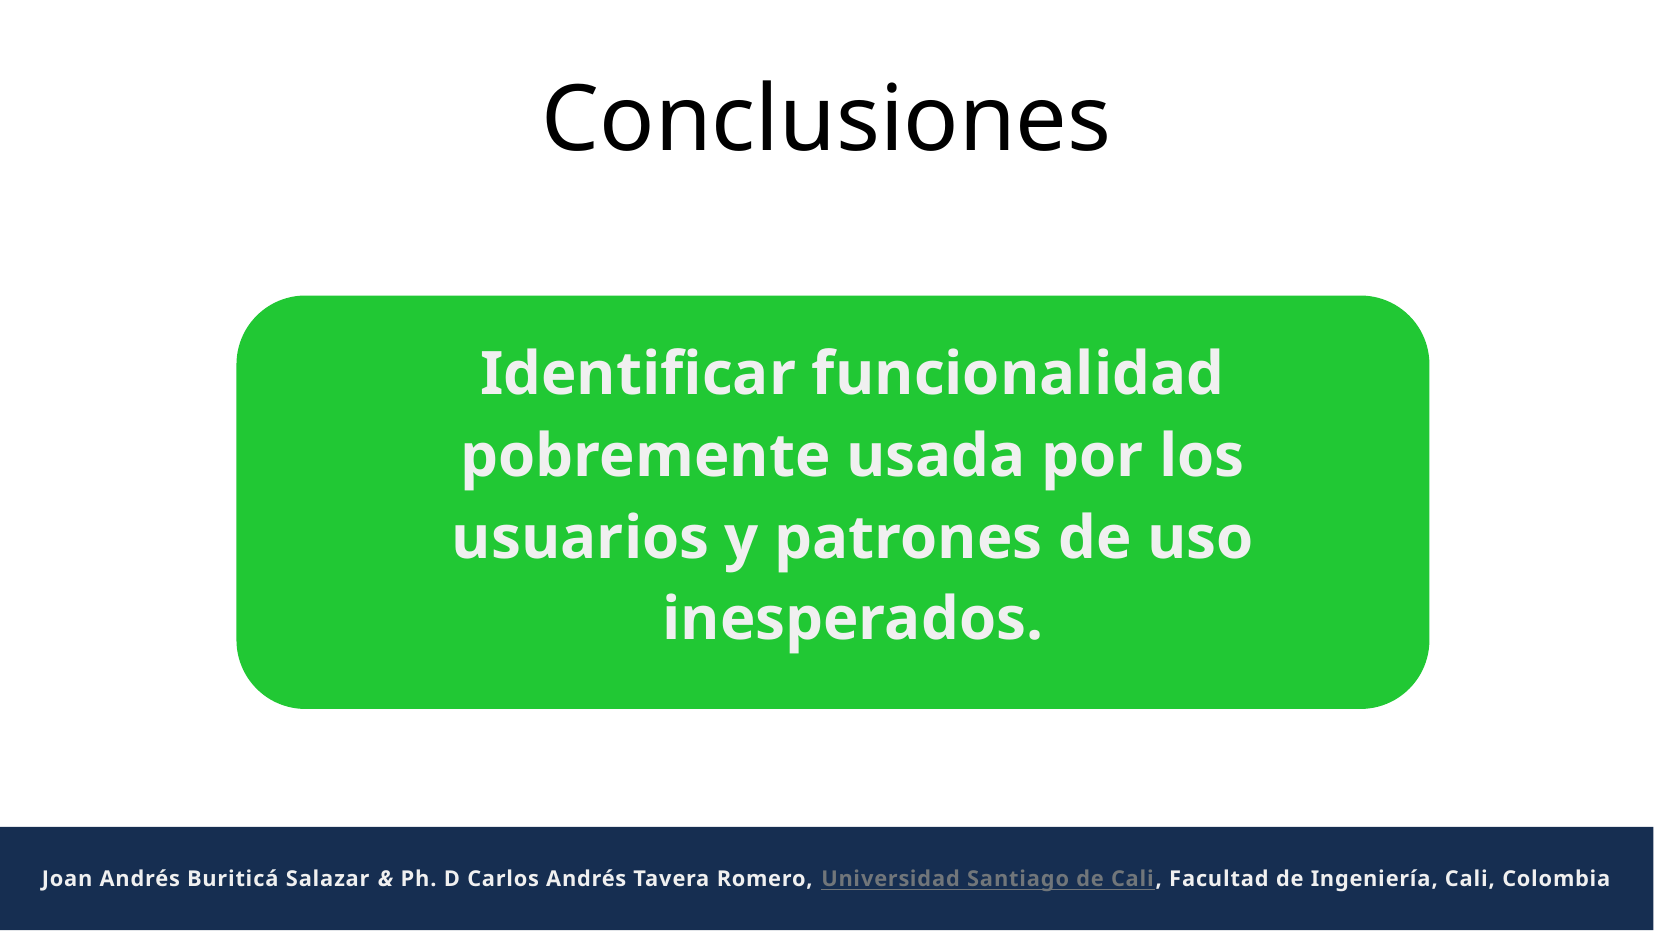

Conclusiones
# Identificar funcionalidad pobremente usada por los usuarios y patrones de uso inesperados.